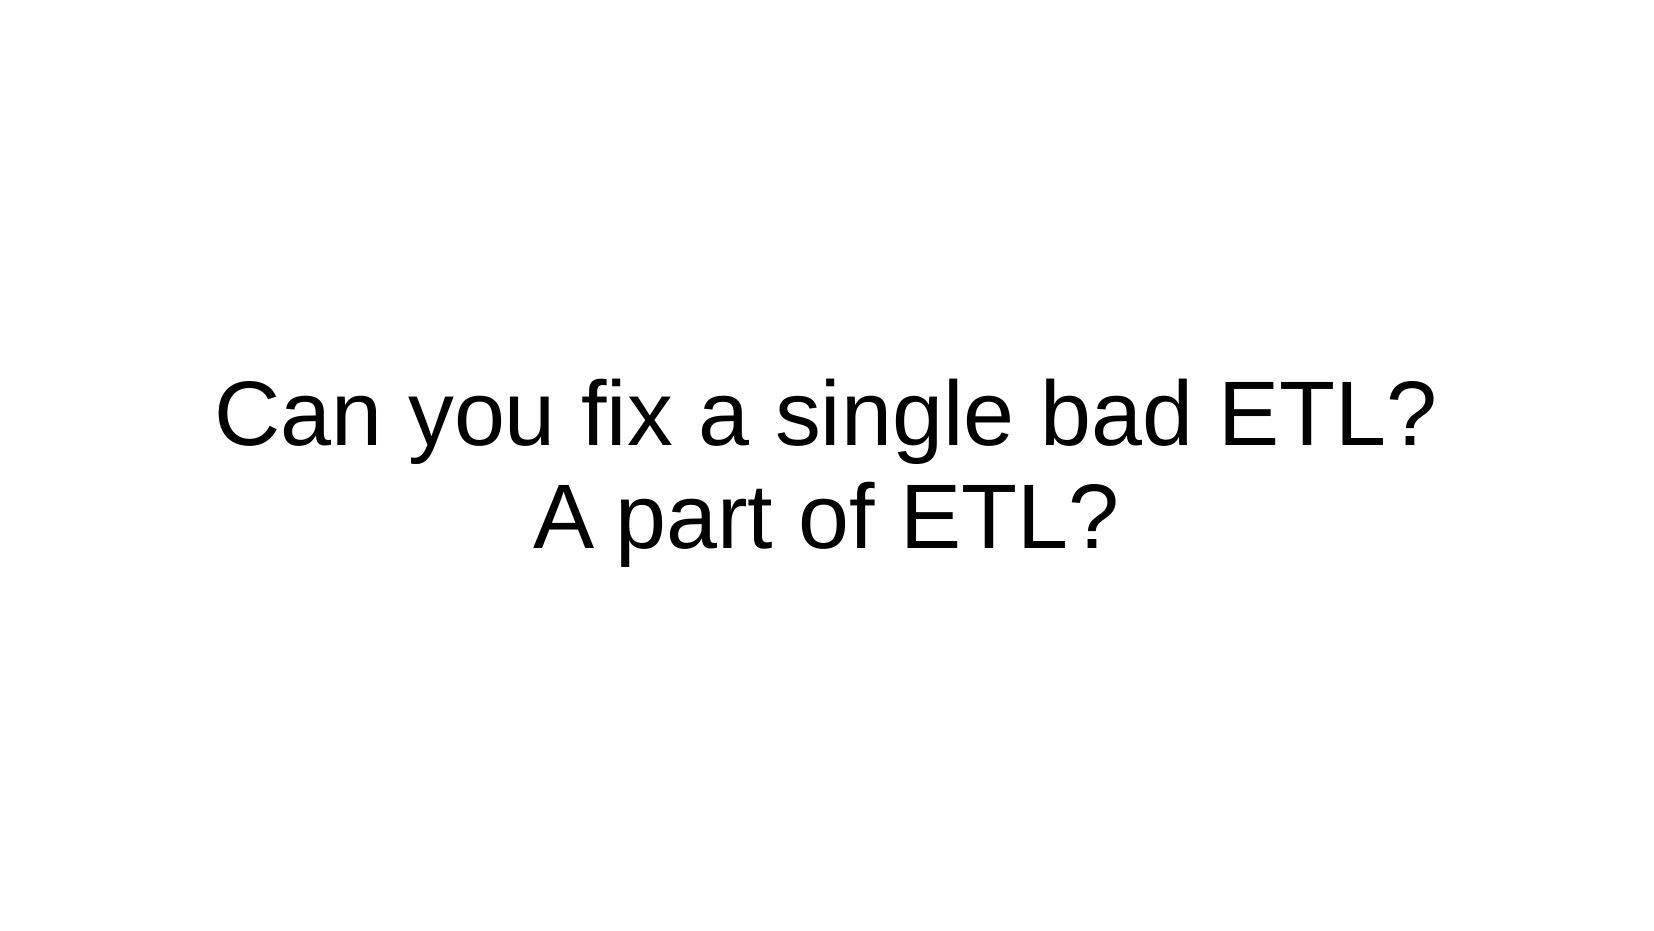

# Can you fix a single bad ETL? A part of ETL?